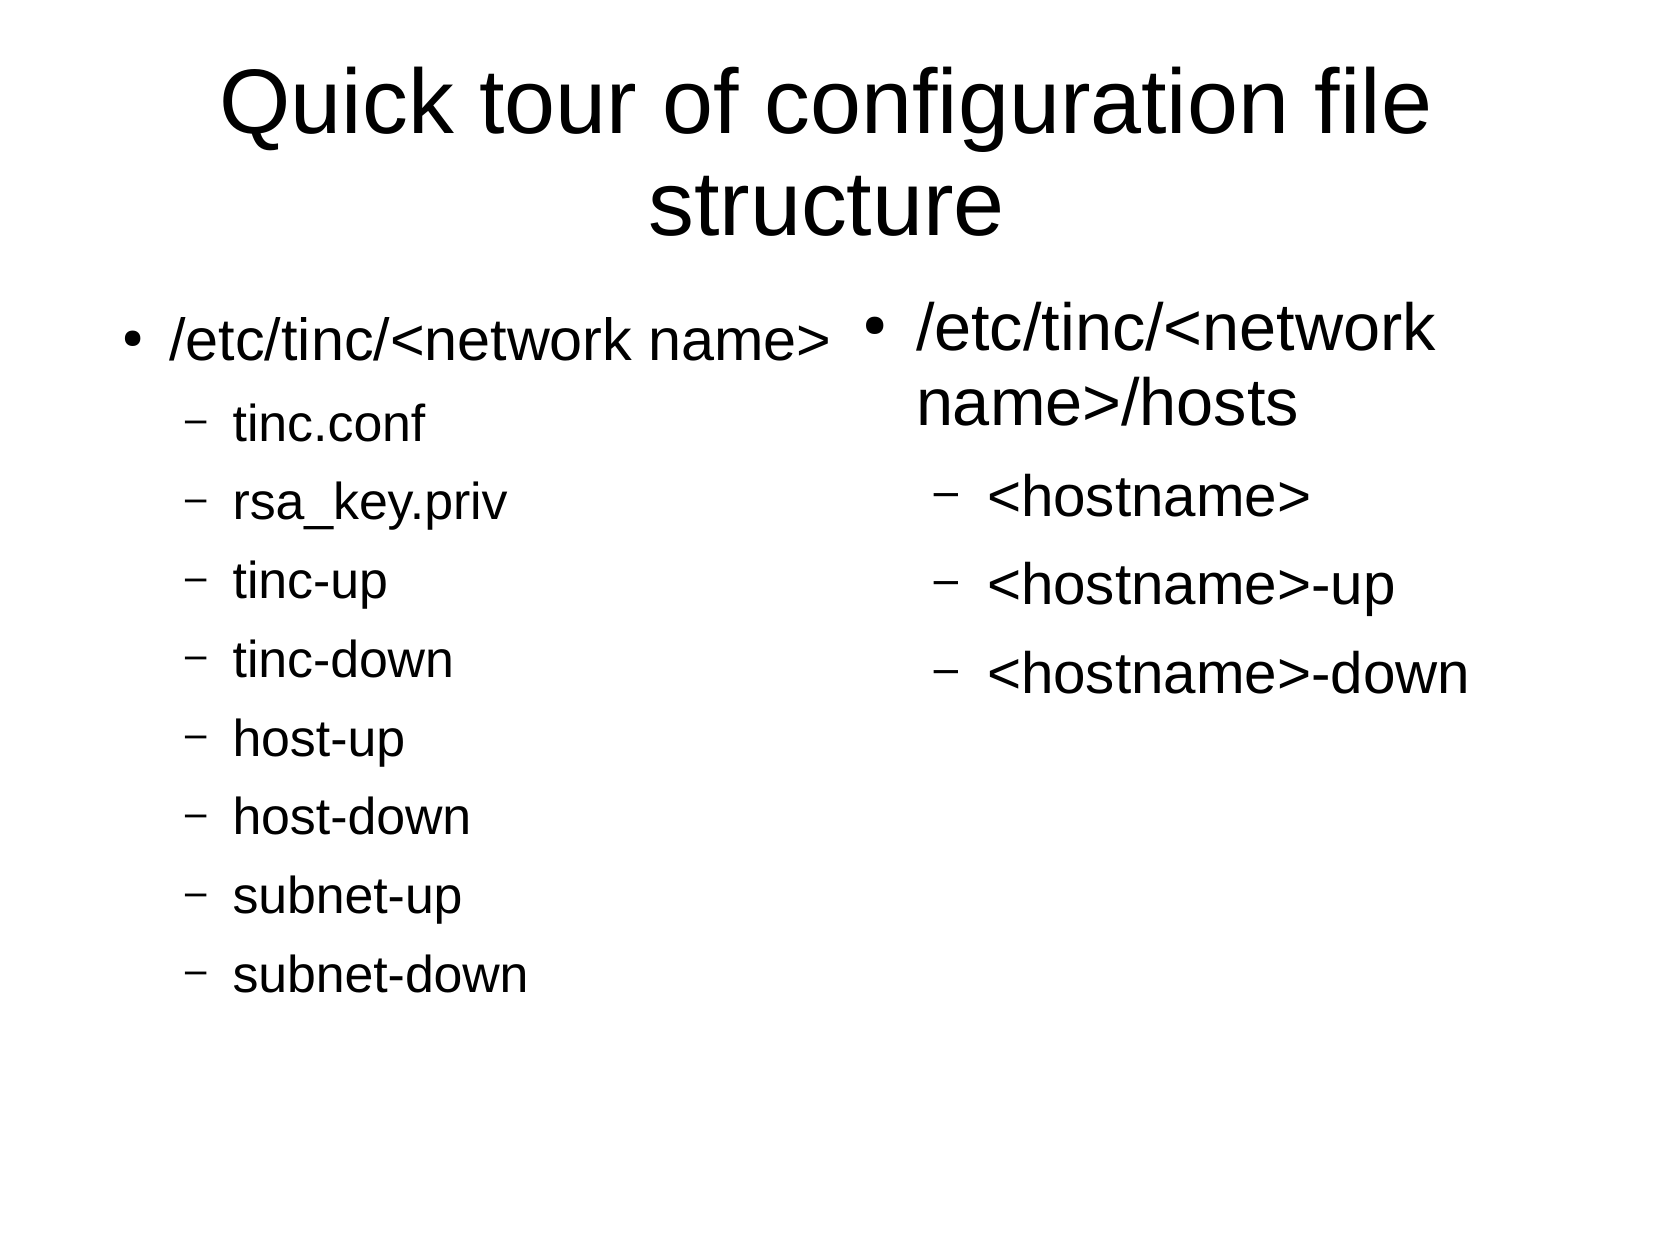

# Quick tour of configuration file structure
/etc/tinc/<network name>/hosts
<hostname>
<hostname>-up
<hostname>-down
/etc/tinc/<network name>
tinc.conf
rsa_key.priv
tinc-up
tinc-down
host-up
host-down
subnet-up
subnet-down